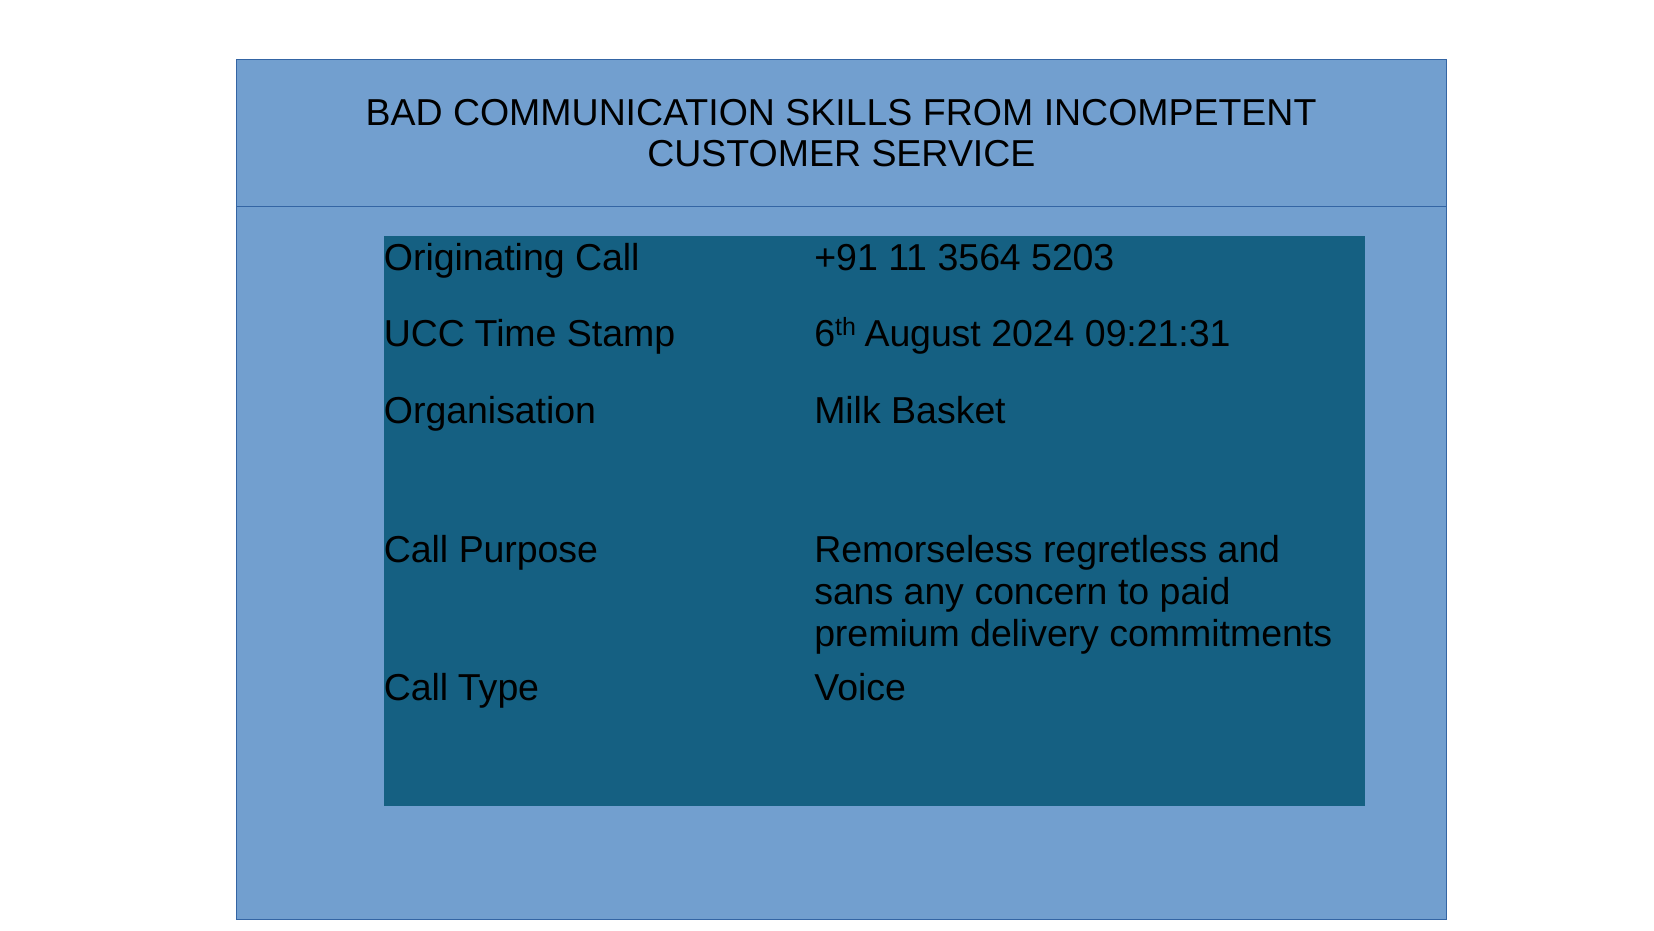

BAD COMMUNICATION SKILLS FROM INCOMPETENT
CUSTOMER SERVICE
| Originating Call | +91 11 3564 5203 |
| --- | --- |
| UCC Time Stamp | 6th August 2024 09:21:31 |
| Organisation | Milk Basket |
| Call Purpose | Remorseless regretless and sans any concern to paid premium delivery commitments |
| Call Type | Voice |